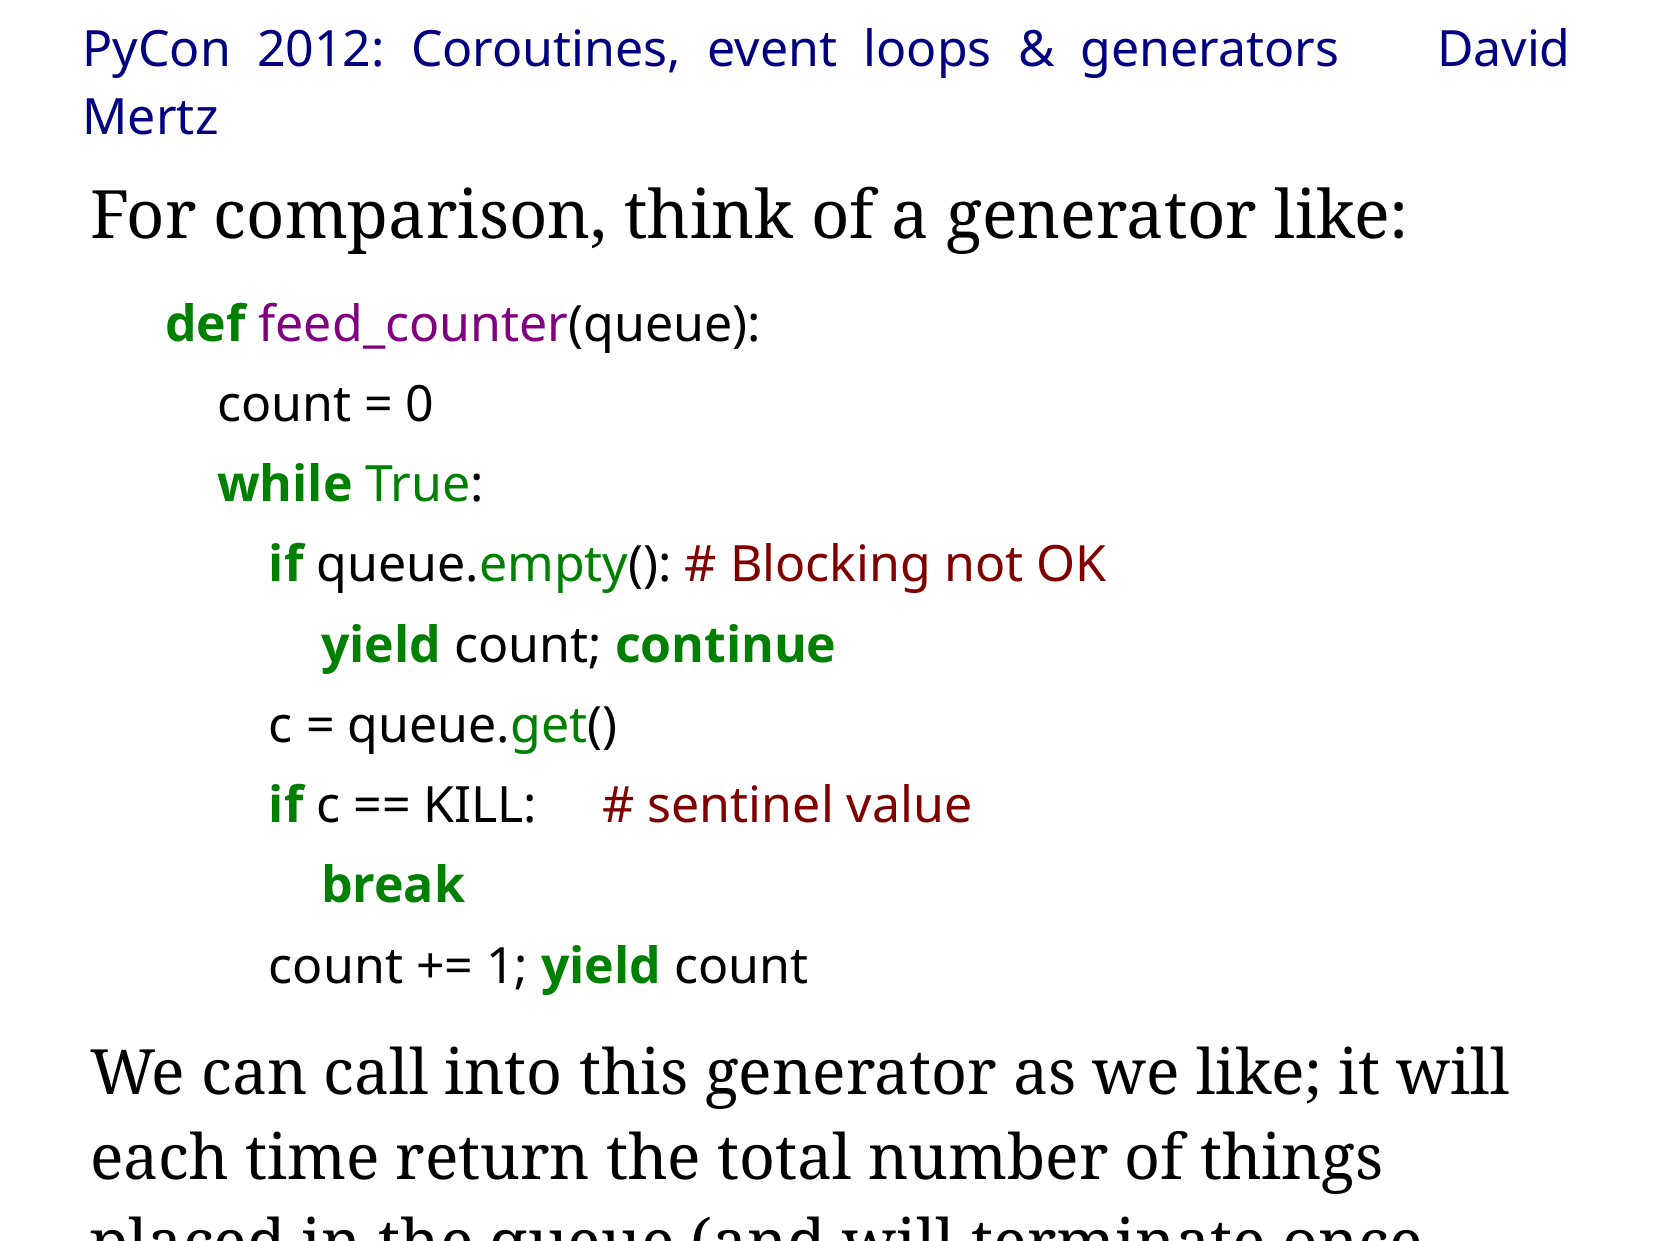

PyCon 2012: Coroutines, event loops & generators		David Mertz
# For comparison, think of a generator like:
def feed_counter(queue):
 count = 0
 while True:
 if queue.empty(): # Blocking not OK
 yield count; continue
 c = queue.get()
 if c == KILL: # sentinel value
 break
 count += 1; yield count
We can call into this generator as we like; it will each time return the total number of things placed in the queue (and will terminate once signaled).